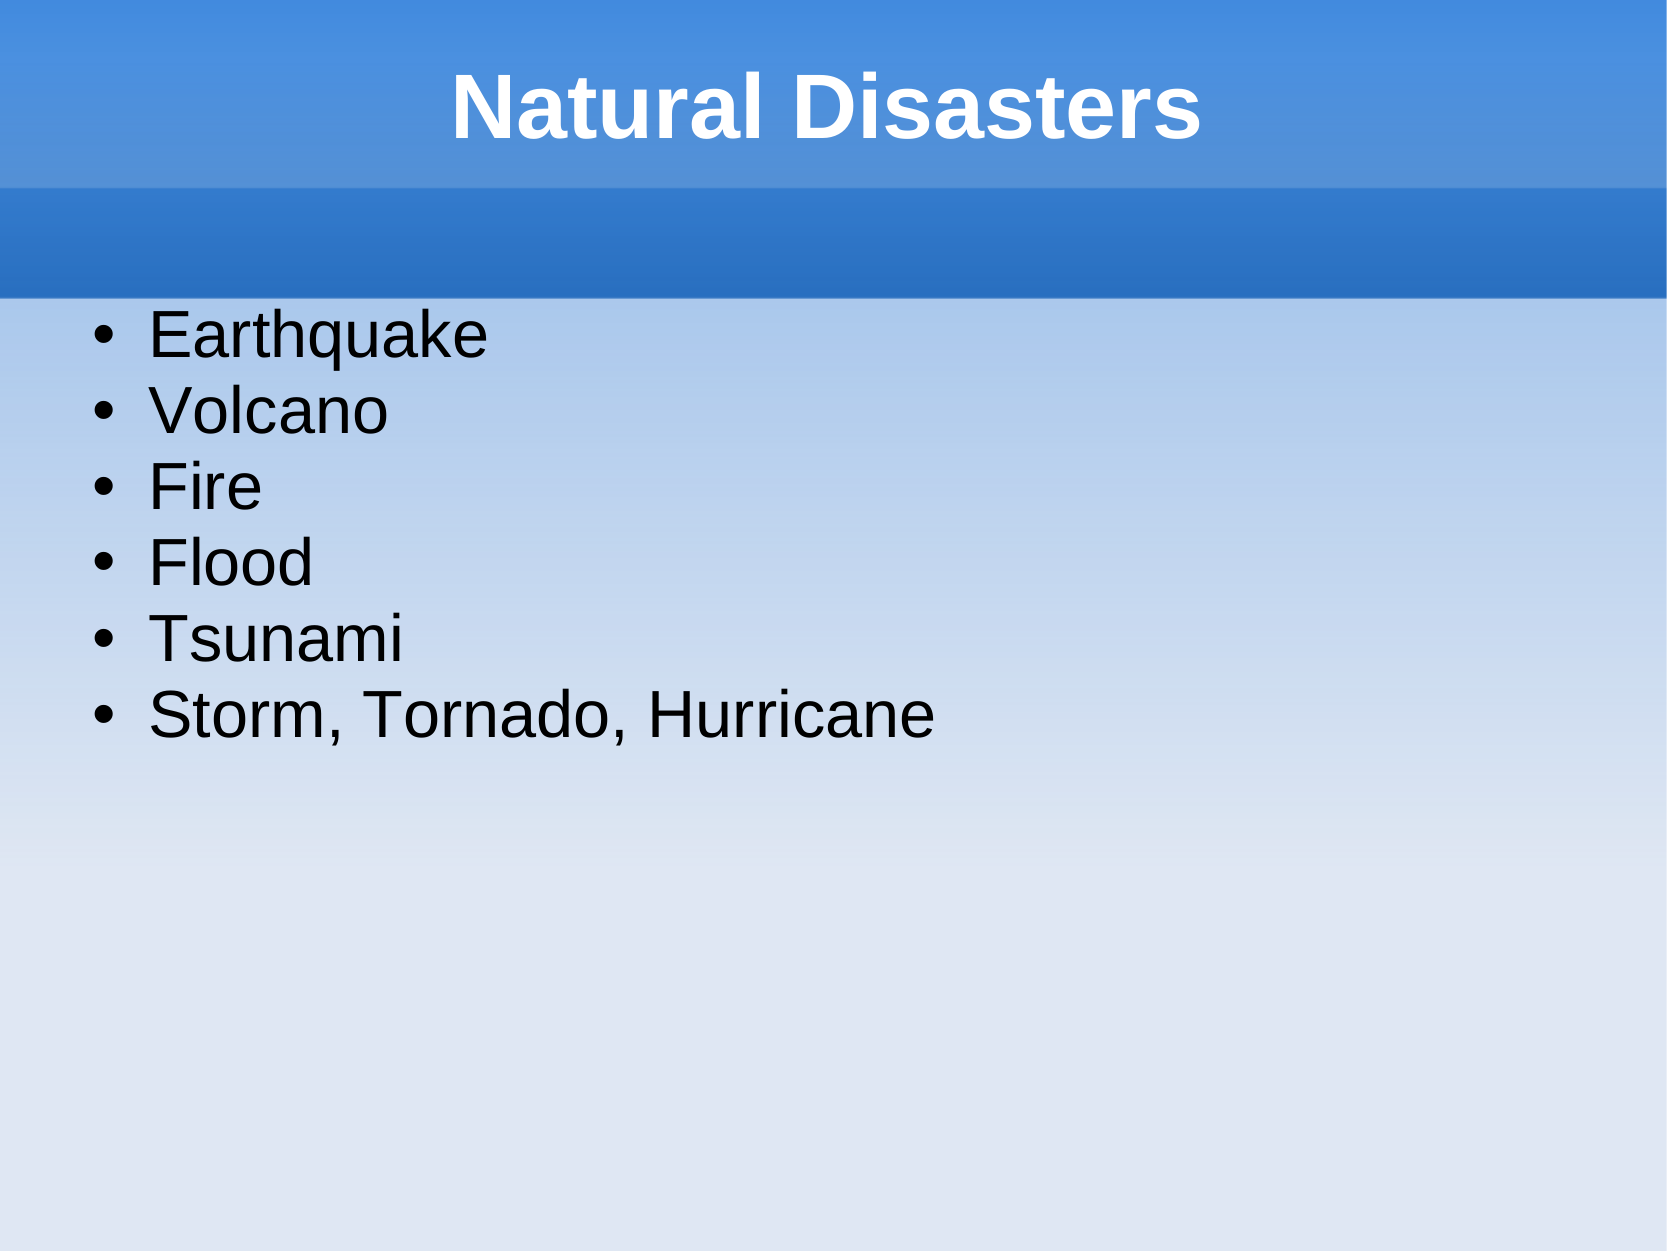

# Natural Disasters
Earthquake
Volcano
Fire
Flood
Tsunami
Storm, Tornado, Hurricane